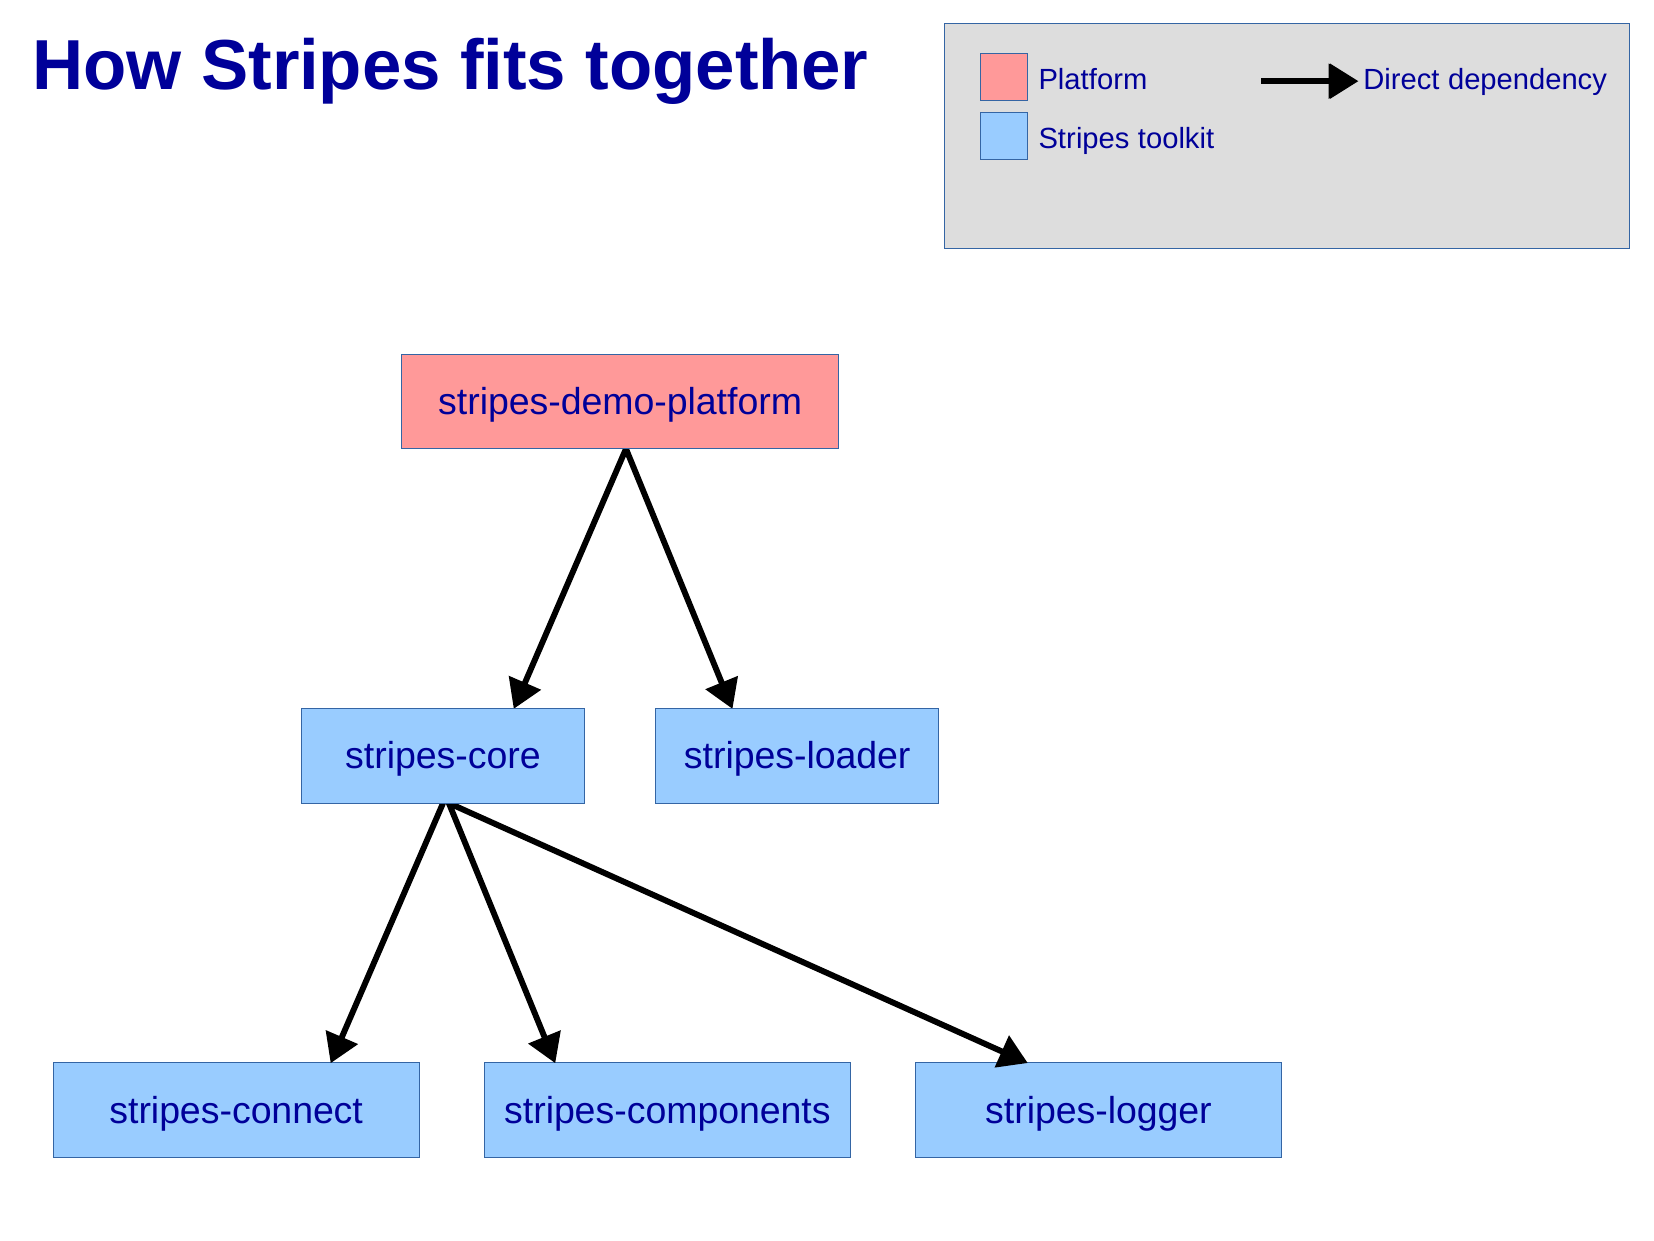

How Stripes fits together
Platform
Stripes toolkit
Direct dependency
stripes-demo-platform
stripes-core
stripes-loader
stripes-connect
stripes-components
stripes-logger